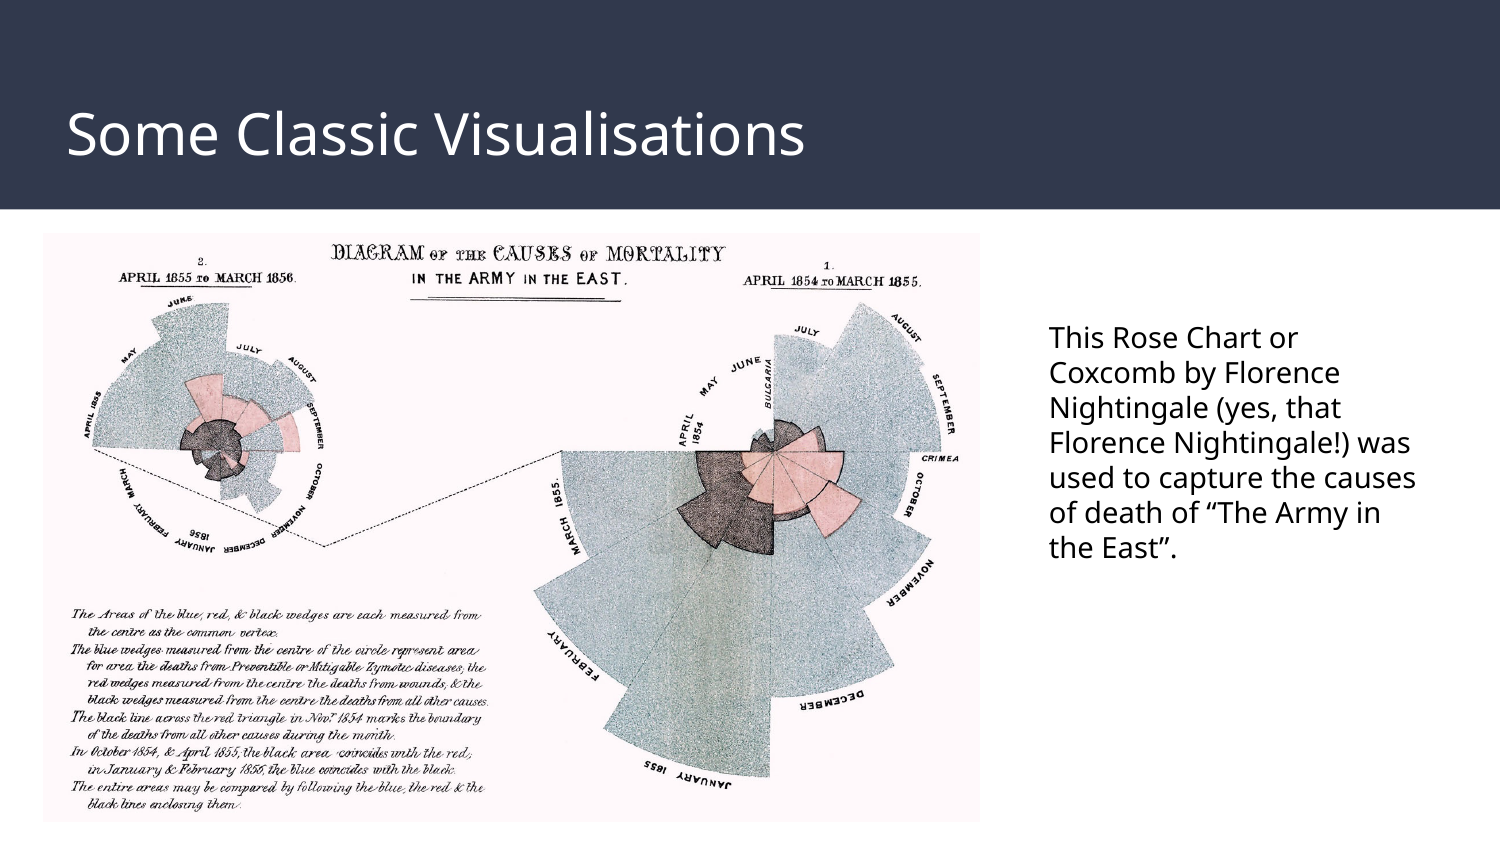

# Some Classic Visualisations
This Rose Chart or Coxcomb by Florence Nightingale (yes, that Florence Nightingale!) was used to capture the causes of death of “The Army in the East”.